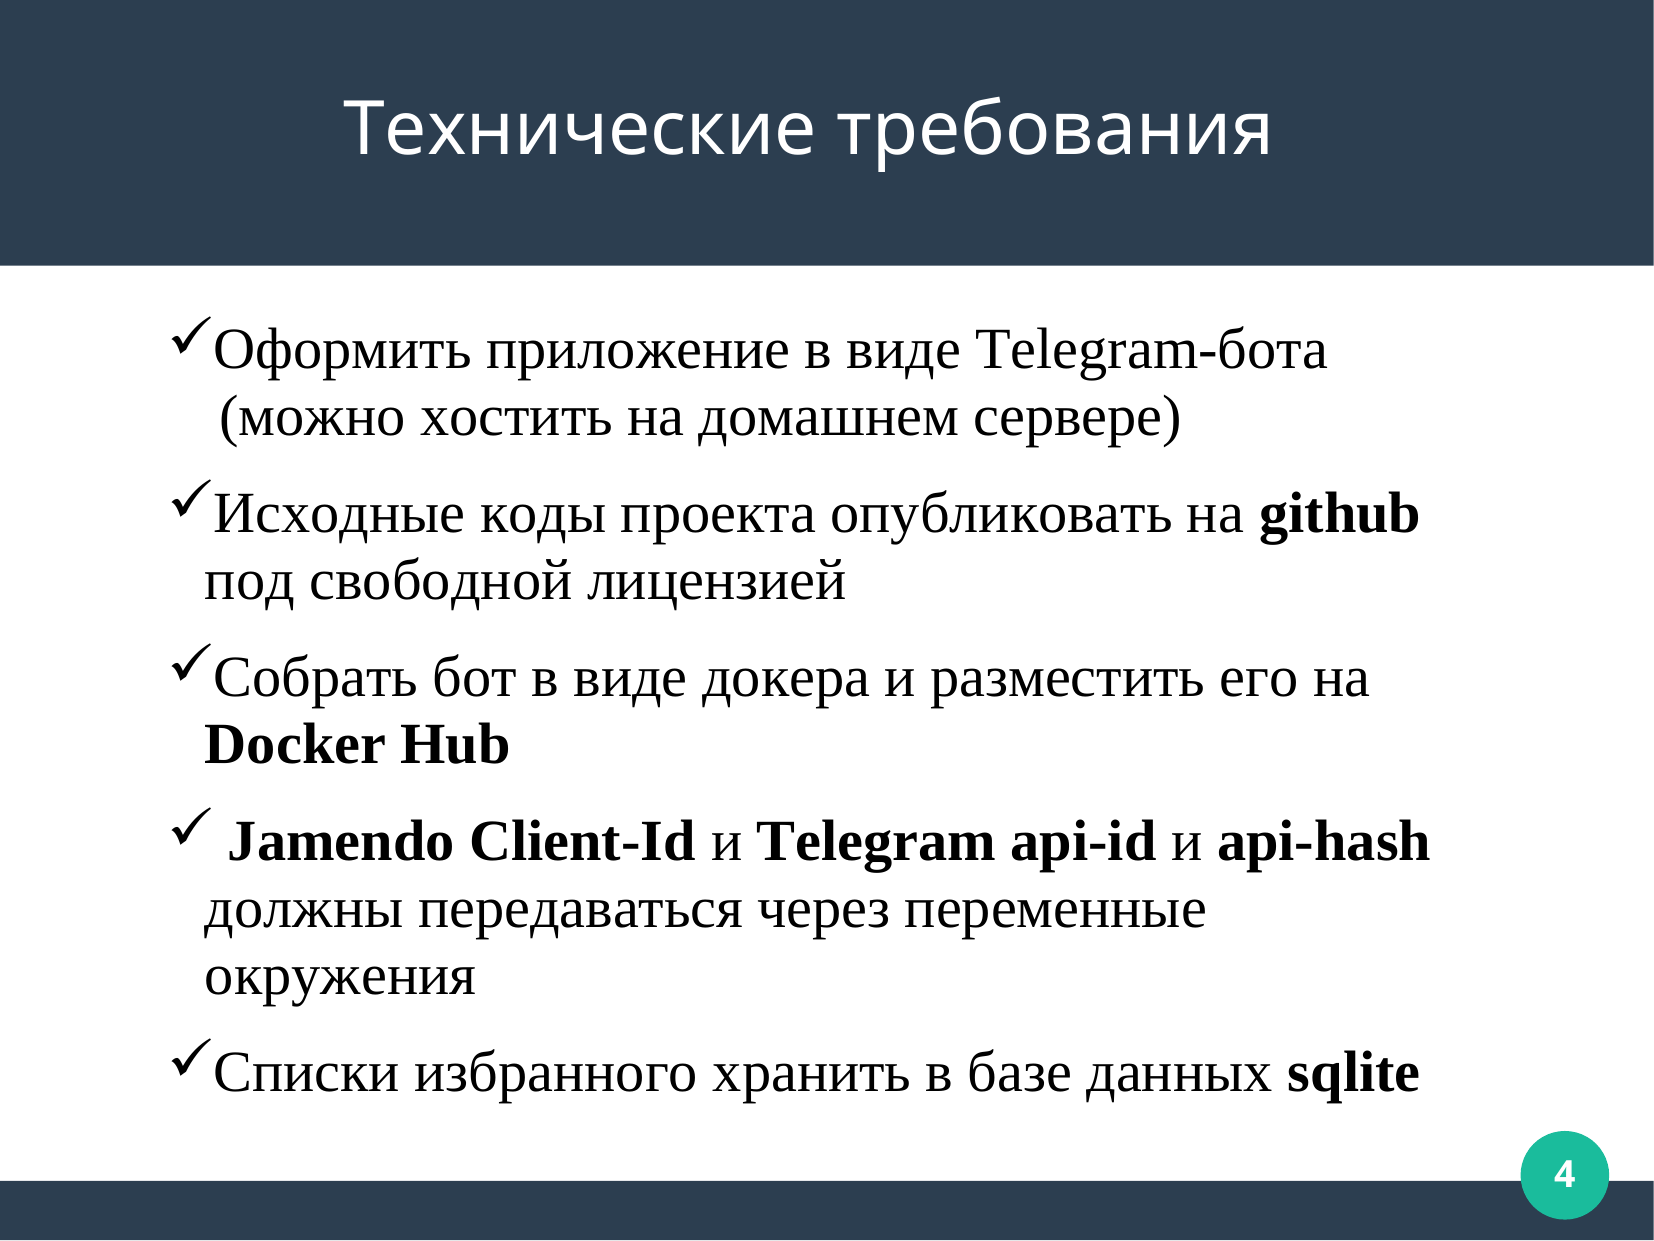

# Технические требования
Оформить приложение в виде Telegram-бота
 (можно хостить на домашнем сервере)
Исходные коды проекта опубликовать на github под свободной лицензией
Собрать бот в виде докера и разместить его на Docker Hub
 Jamendo Client-Id и Telegram api-id и api-hash должны передаваться через переменные окружения
Списки избранного хранить в базе данных sqlite
4